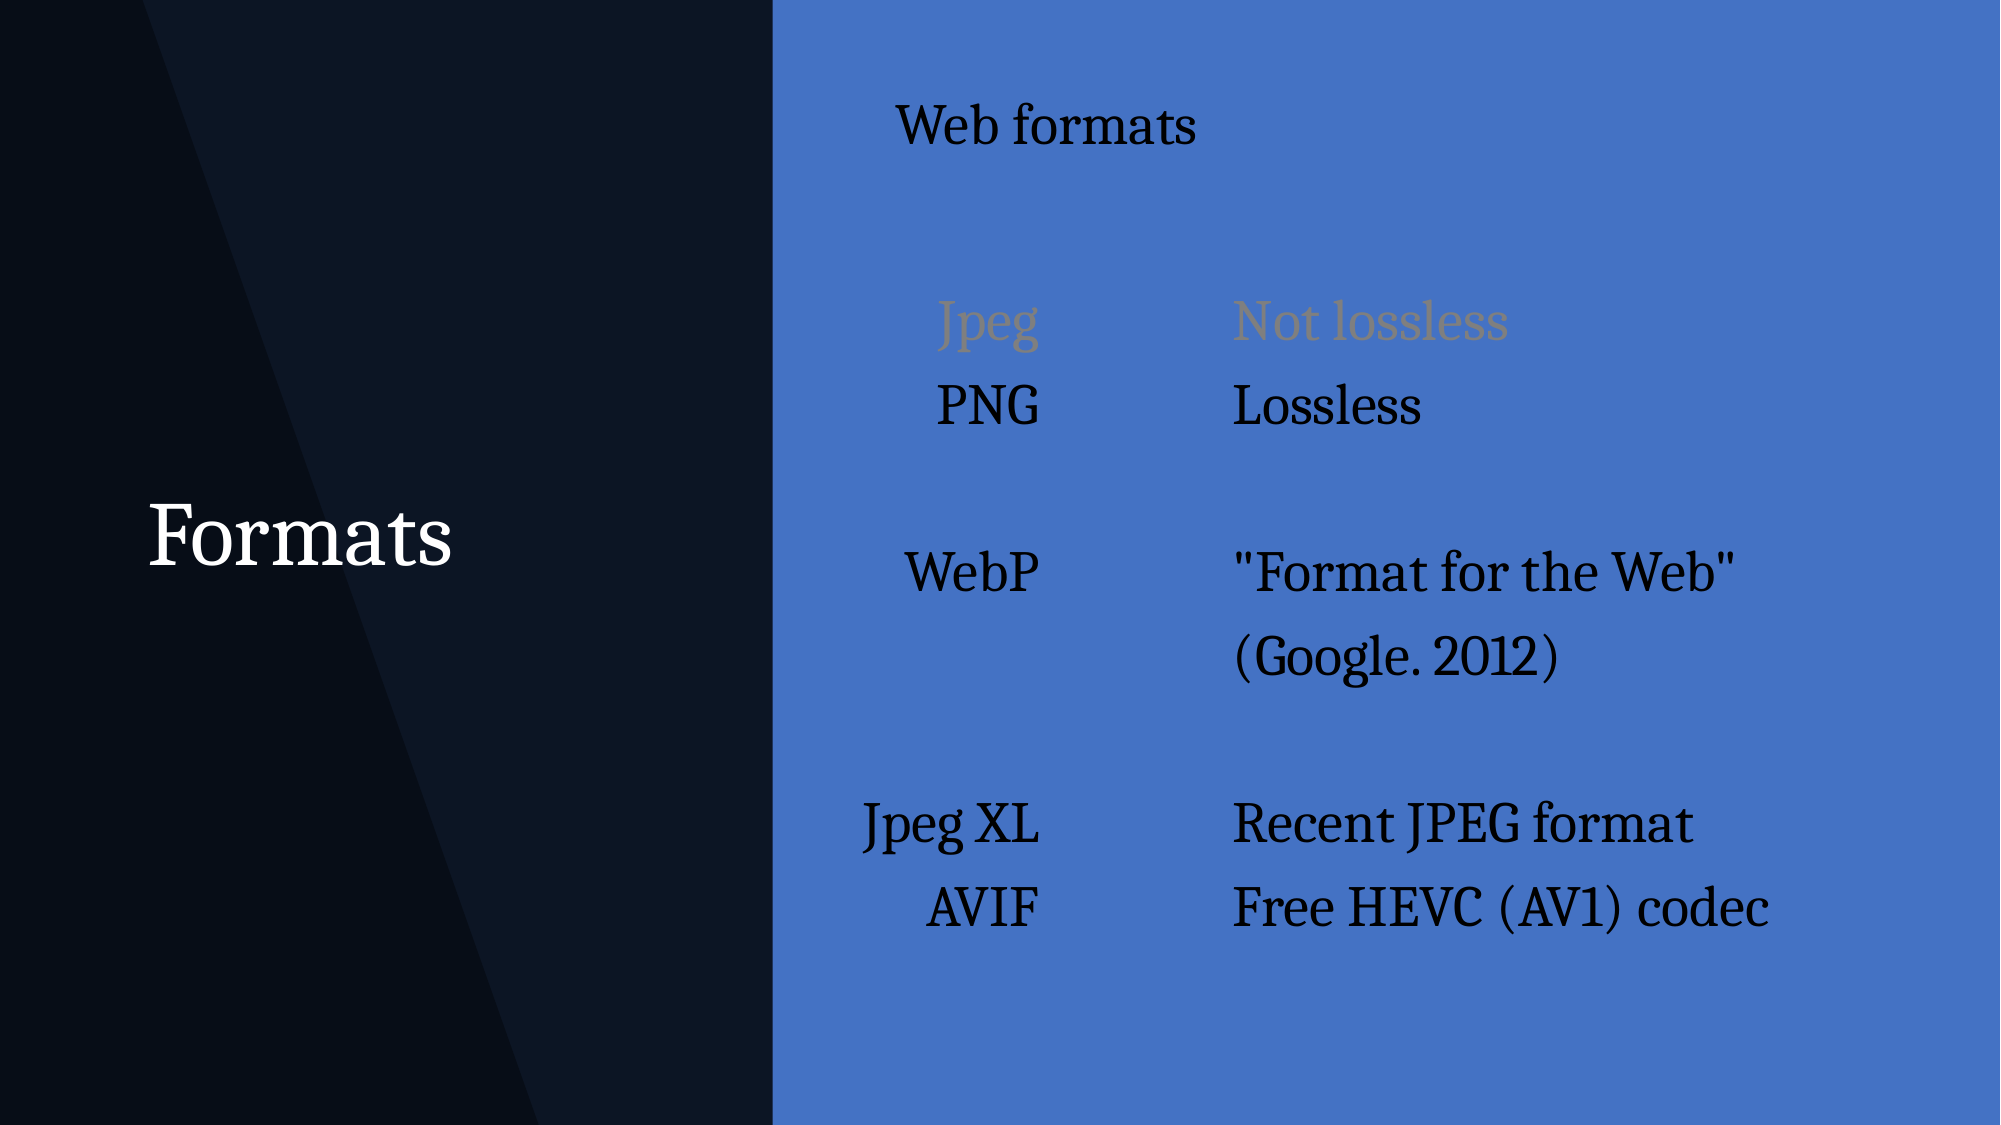

Web formats
Jpeg
PNG
WebP
Jpeg XL
AVIF
Not lossless
Lossless
"Format for the Web"
(Google. 2012)
Recent JPEG format
Free HEVC (AV1) codec
# Formats